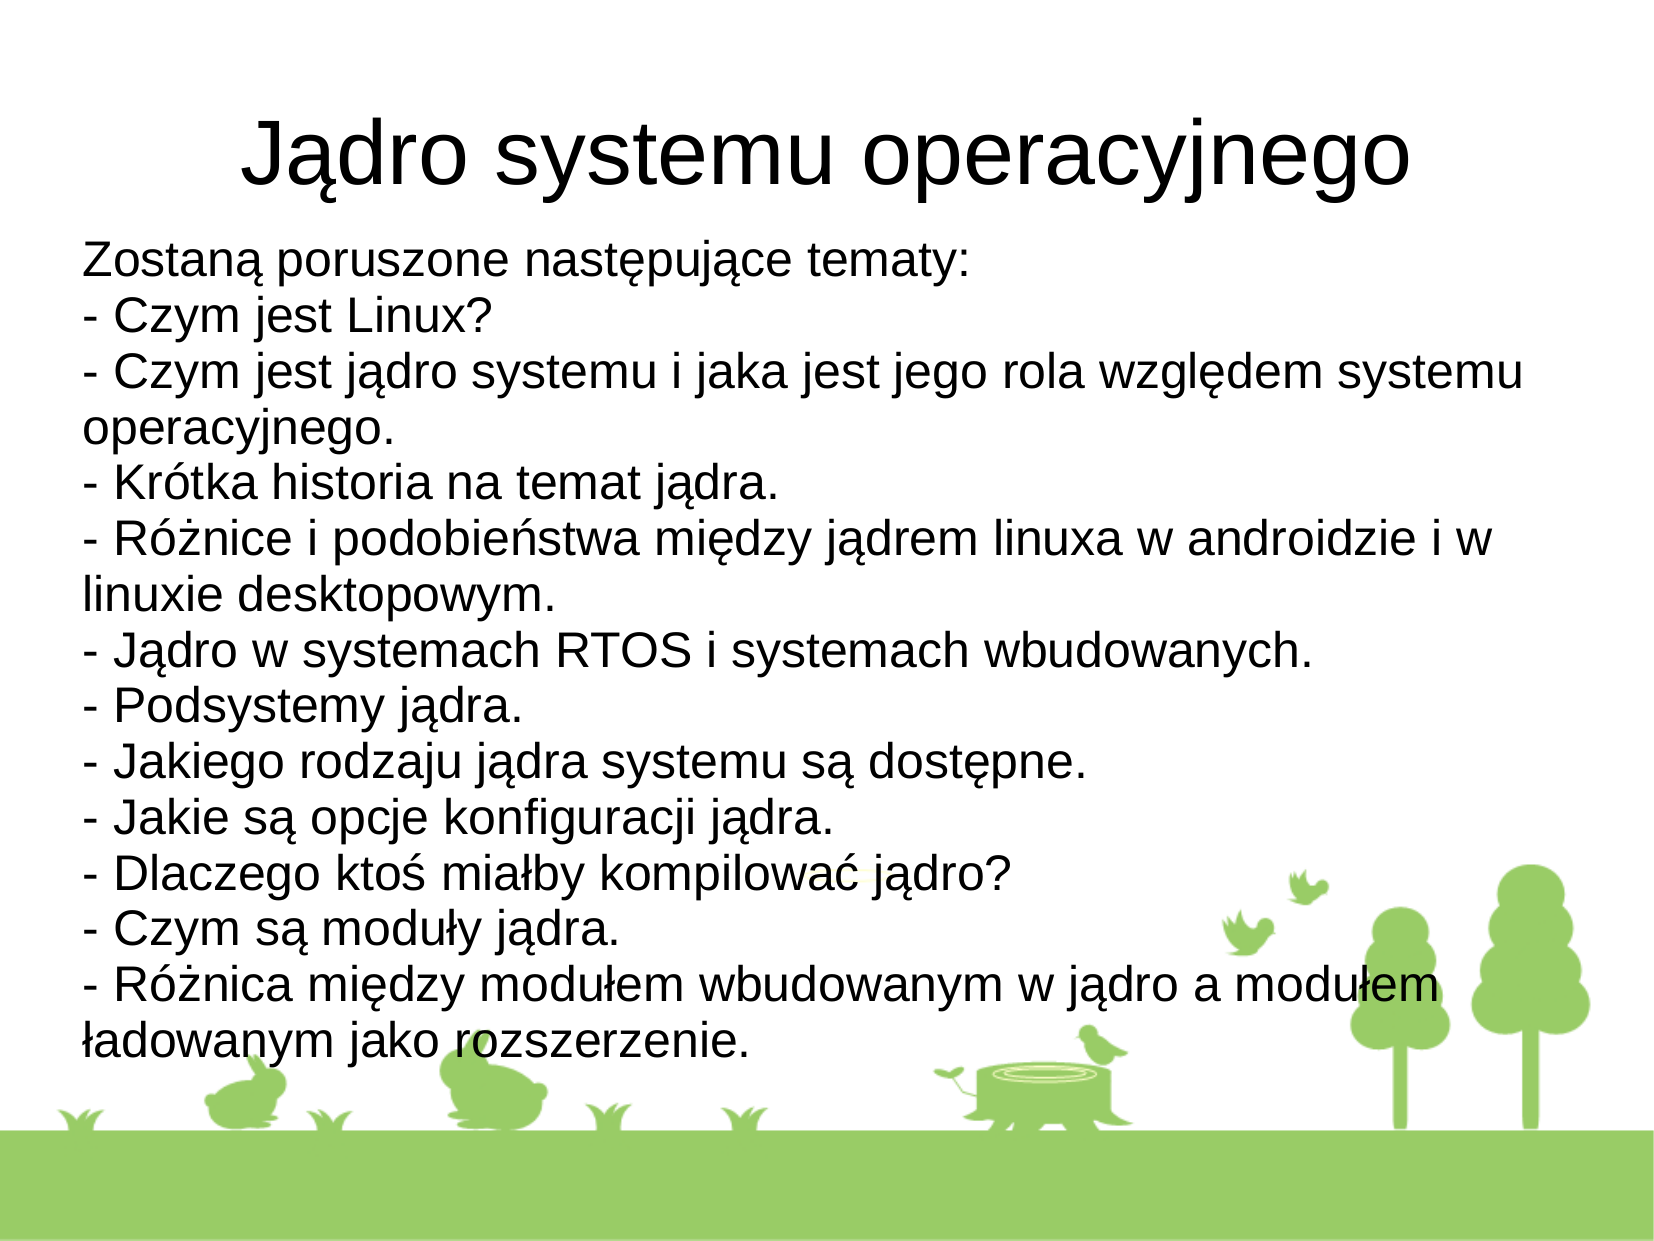

# Jądro systemu operacyjnego
Zostaną poruszone następujące tematy:
- Czym jest Linux?
- Czym jest jądro systemu i jaka jest jego rola względem systemu operacyjnego.
- Krótka historia na temat jądra.
- Różnice i podobieństwa między jądrem linuxa w androidzie i w linuxie desktopowym.
- Jądro w systemach RTOS i systemach wbudowanych.
- Podsystemy jądra.
- Jakiego rodzaju jądra systemu są dostępne.
- Jakie są opcje konfiguracji jądra.
- Dlaczego ktoś miałby kompilować jądro?
- Czym są moduły jądra.
- Różnica między modułem wbudowanym w jądro a modułem ładowanym jako rozszerzenie.